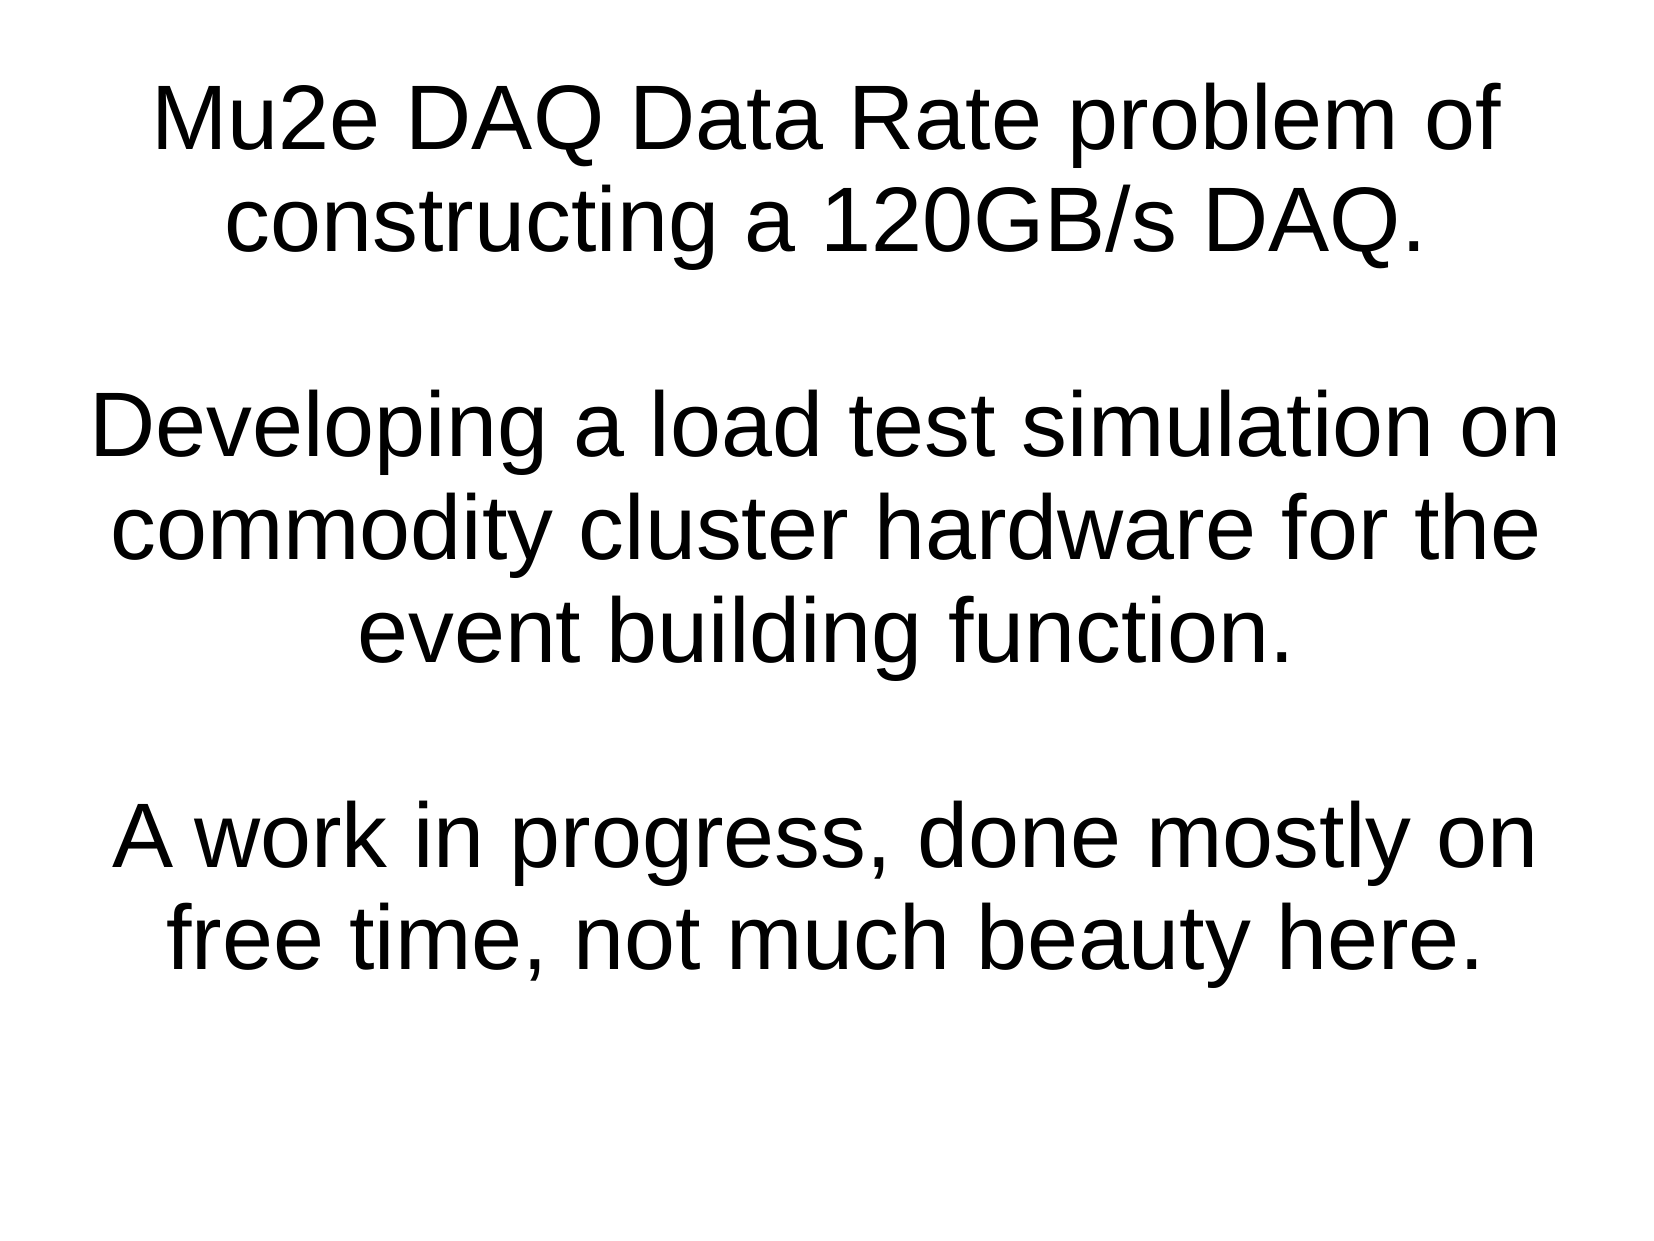

# Mu2e DAQ Data Rate problem of constructing a 120GB/s DAQ.
Developing a load test simulation on commodity cluster hardware for the event building function.
A work in progress, done mostly on free time, not much beauty here.